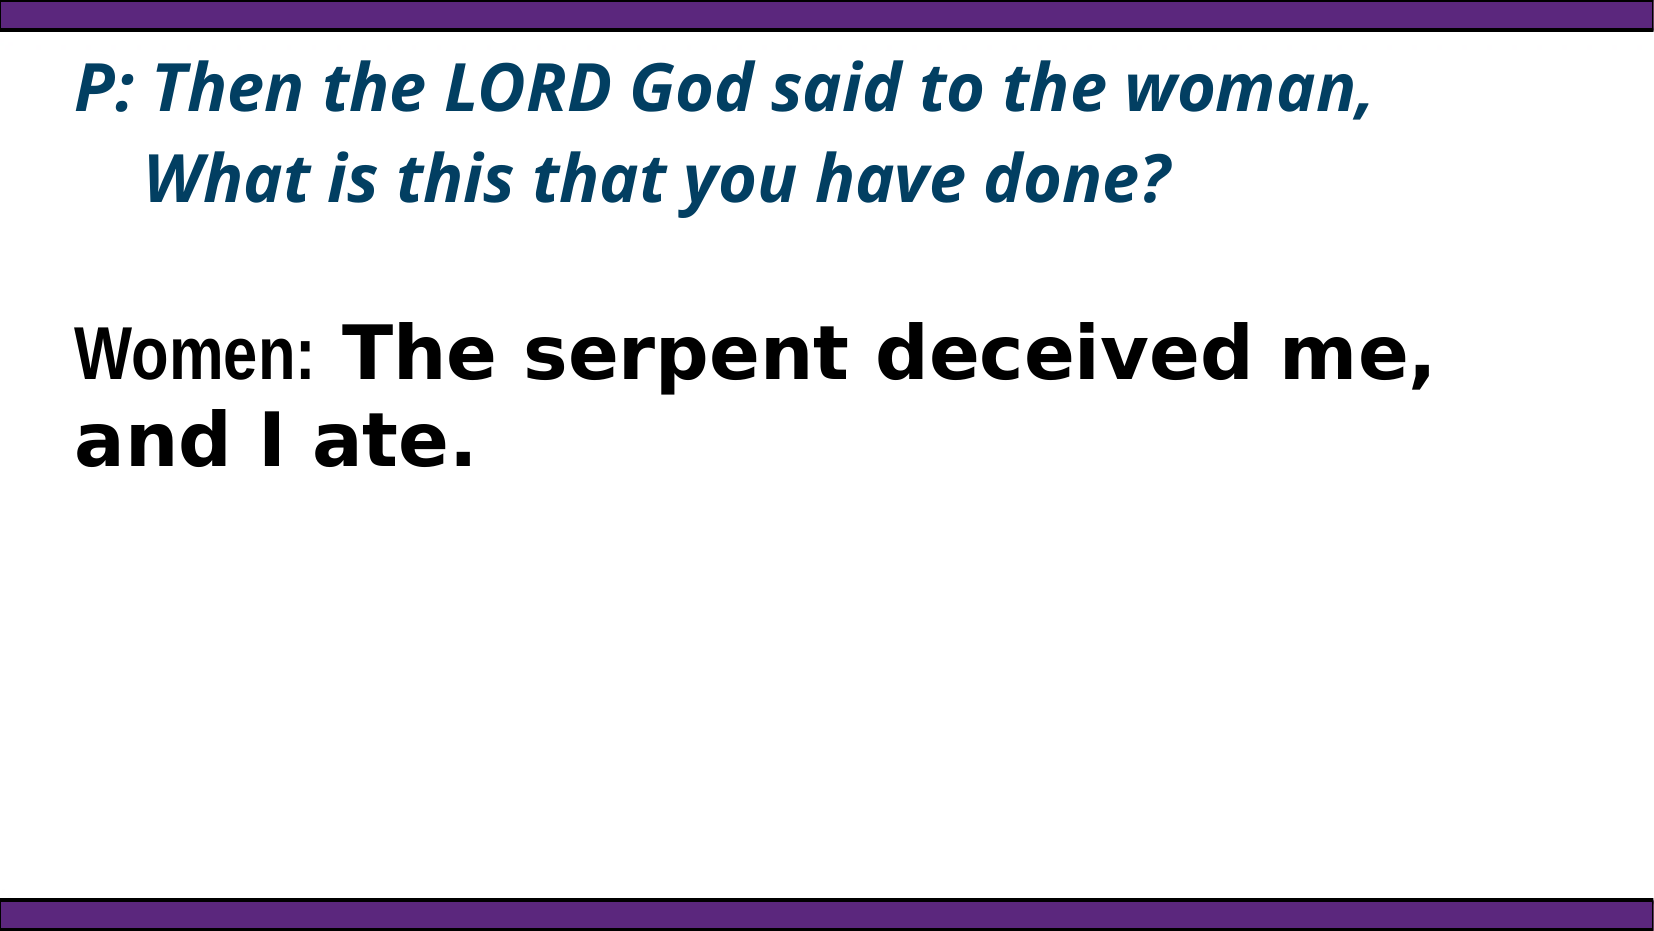

P: Then the Lord God said to the woman,
 What is this that you have done?
Women: The serpent deceived me, and I ate.